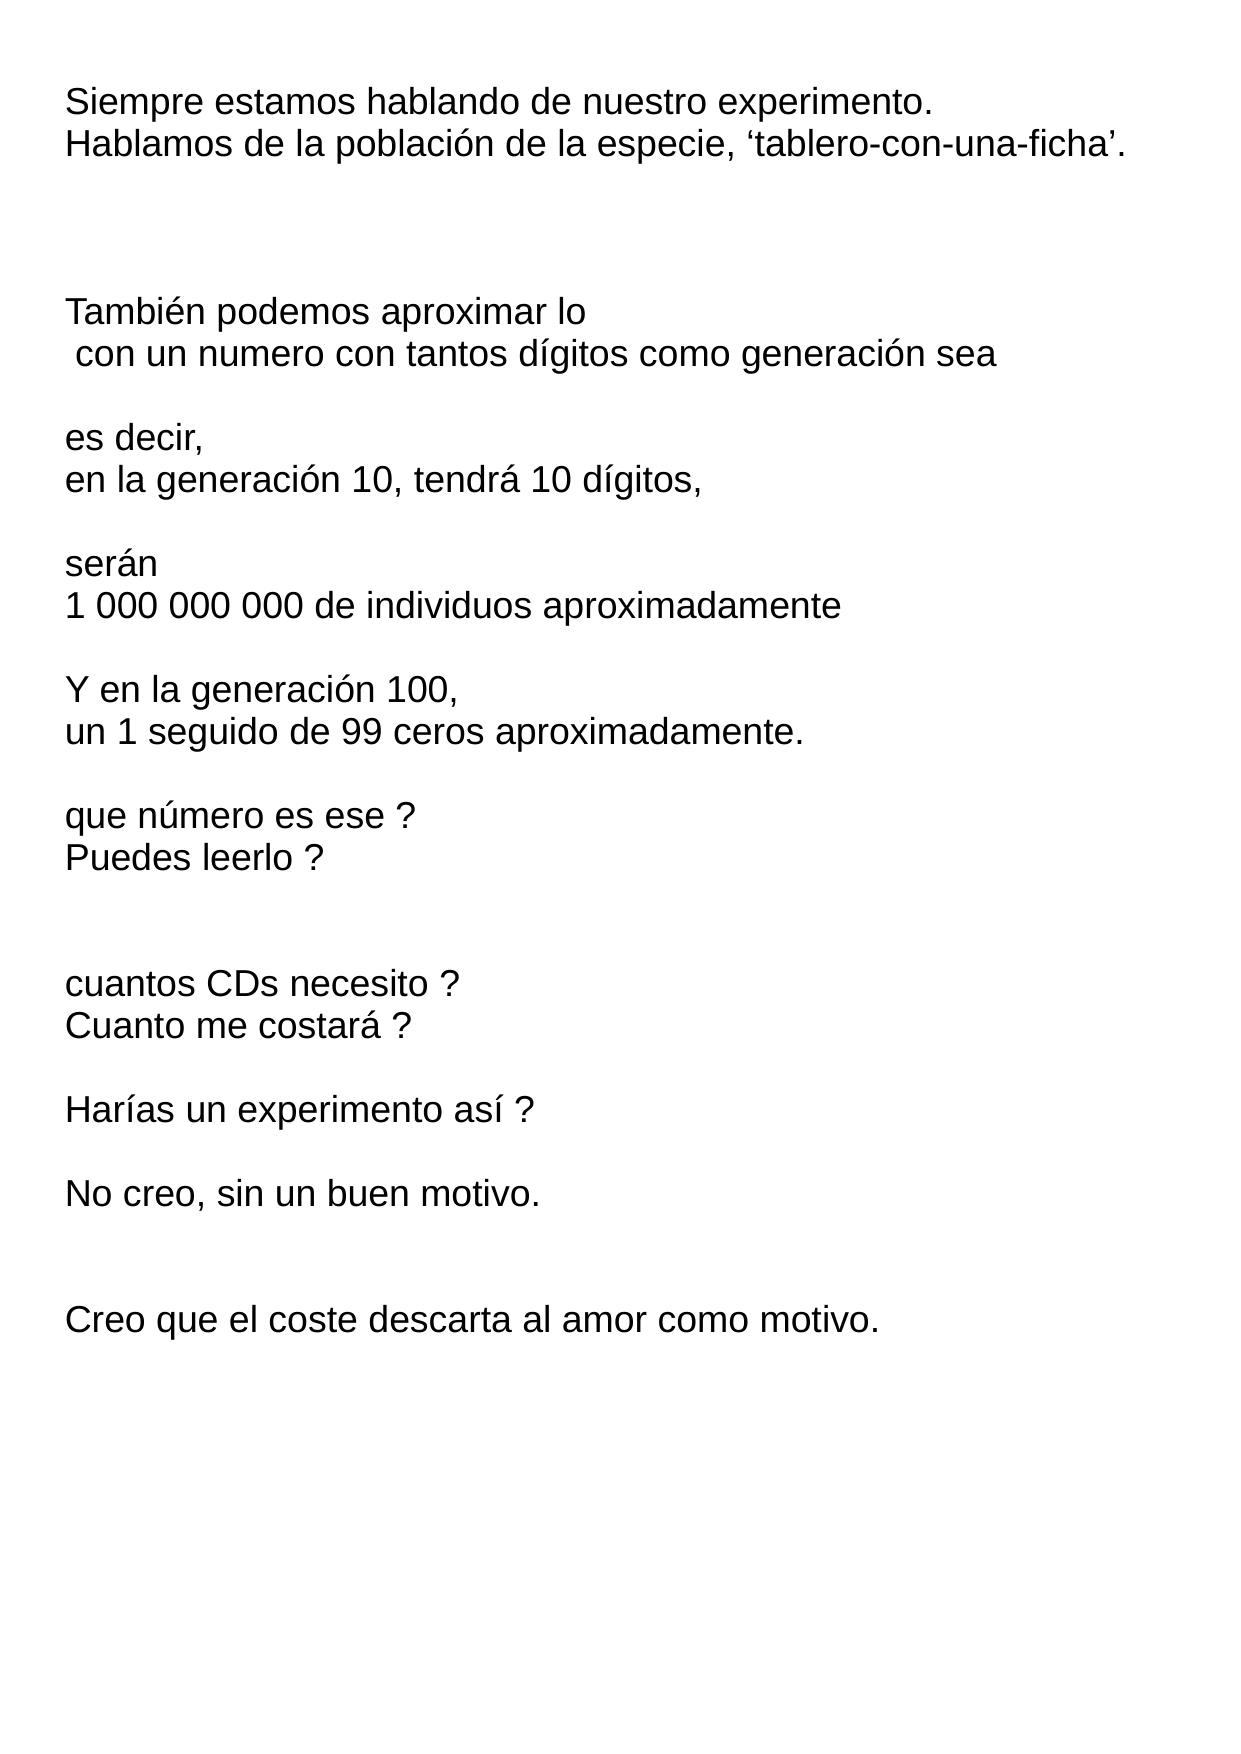

Siempre estamos hablando de nuestro experimento.
Hablamos de la población de la especie, ‘tablero-con-una-ficha’.
También podemos aproximar lo
 con un numero con tantos dígitos como generación sea
es decir,
en la generación 10, tendrá 10 dígitos,
serán
1 000 000 000 de individuos aproximadamente
Y en la generación 100,
un 1 seguido de 99 ceros aproximadamente.
que número es ese ?
Puedes leerlo ?
cuantos CDs necesito ?
Cuanto me costará ?
Harías un experimento así ?
No creo, sin un buen motivo.
Creo que el coste descarta al amor como motivo.